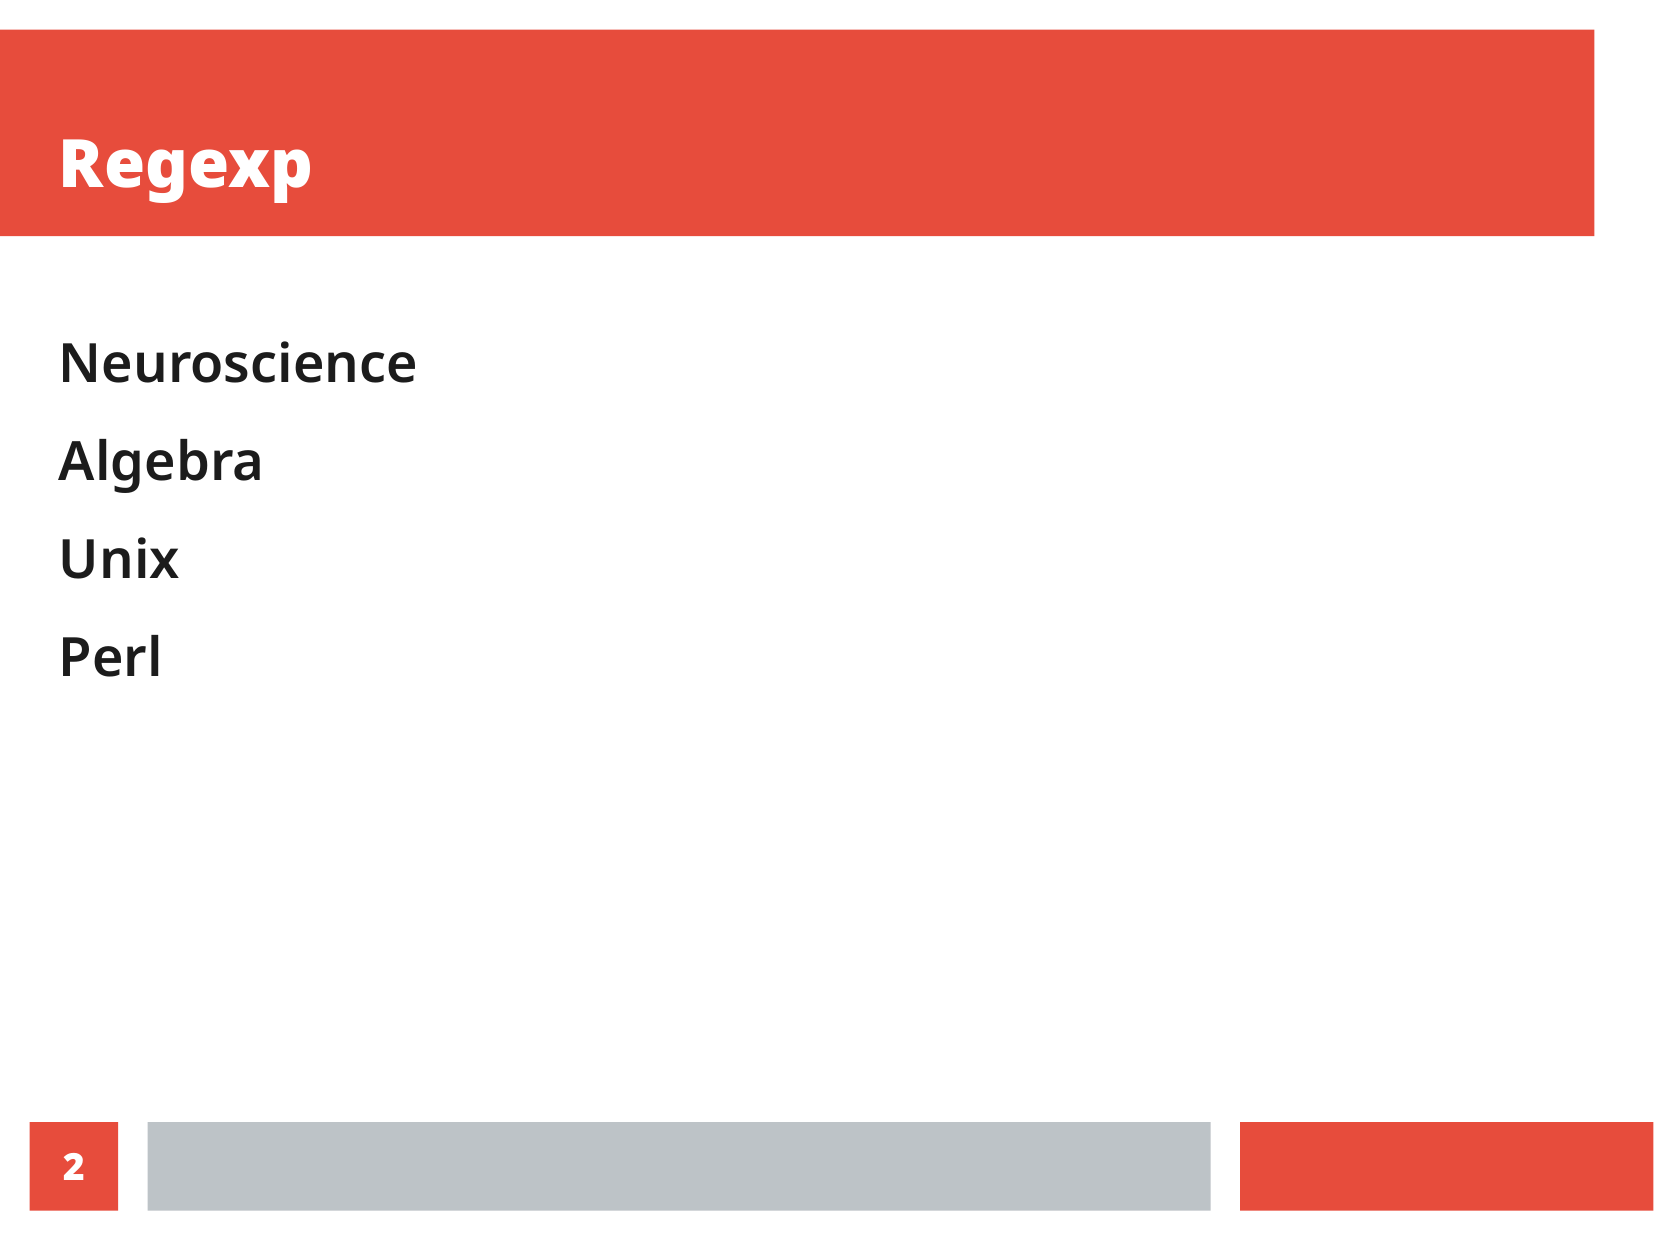

# Regexp
Neuroscience
Algebra
Unix
Perl
2